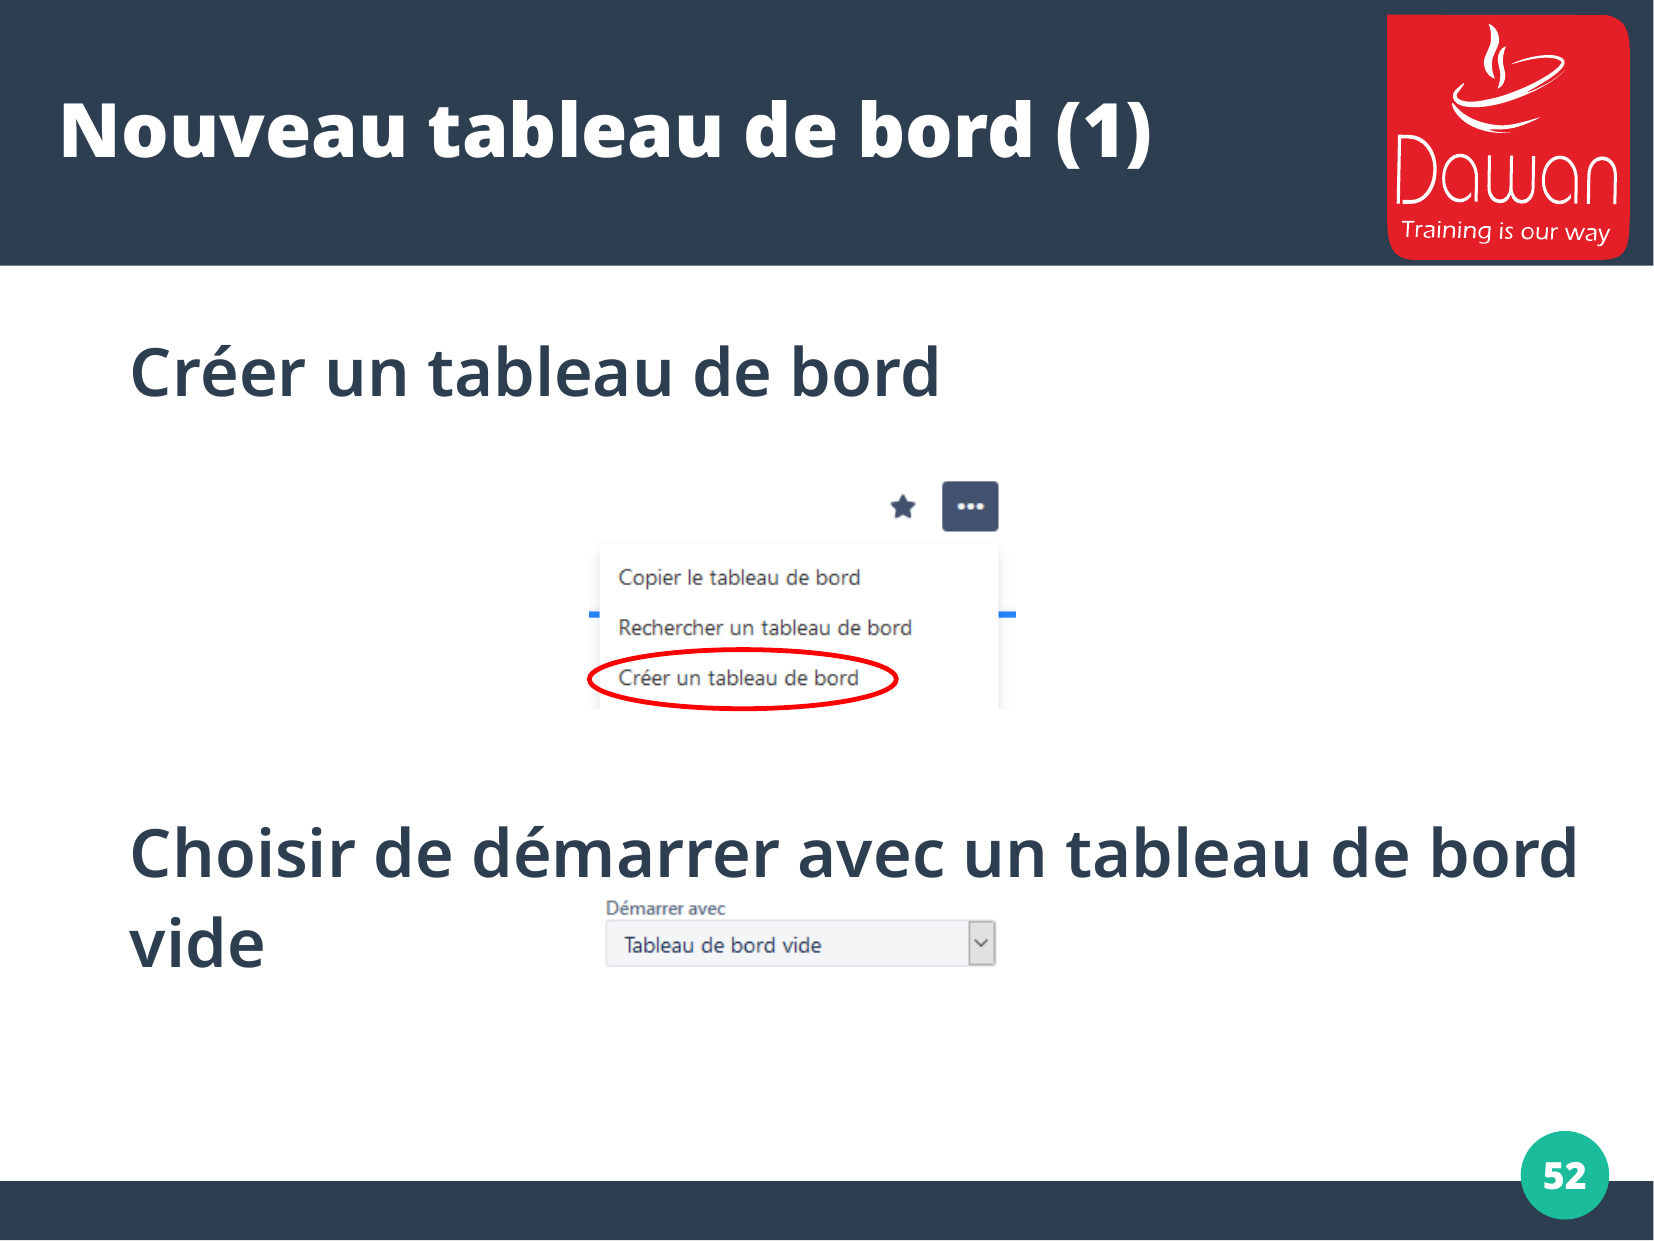

# Nouveau tableau de bord (1)
Créer un tableau de bord
Choisir de démarrer avec un tableau de bord vide
52